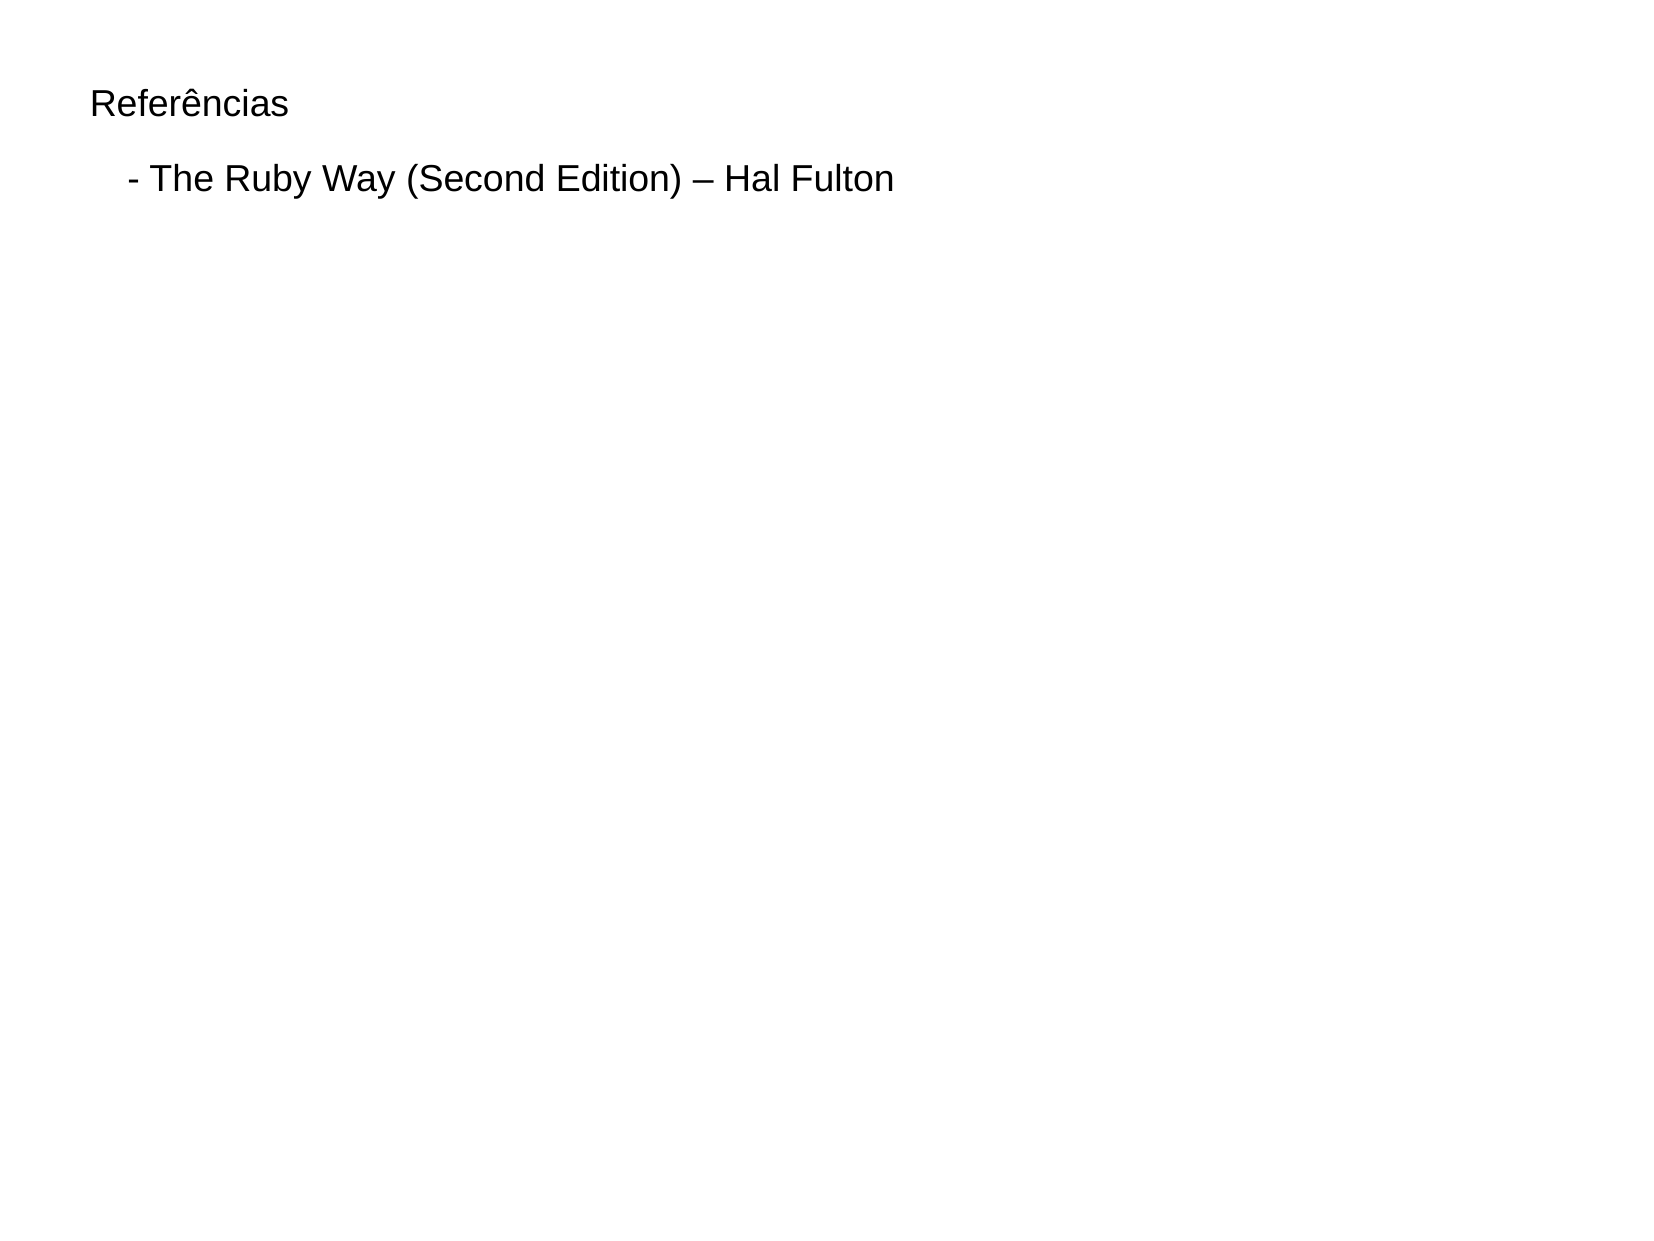

Referências
- The Ruby Way (Second Edition) – Hal Fulton